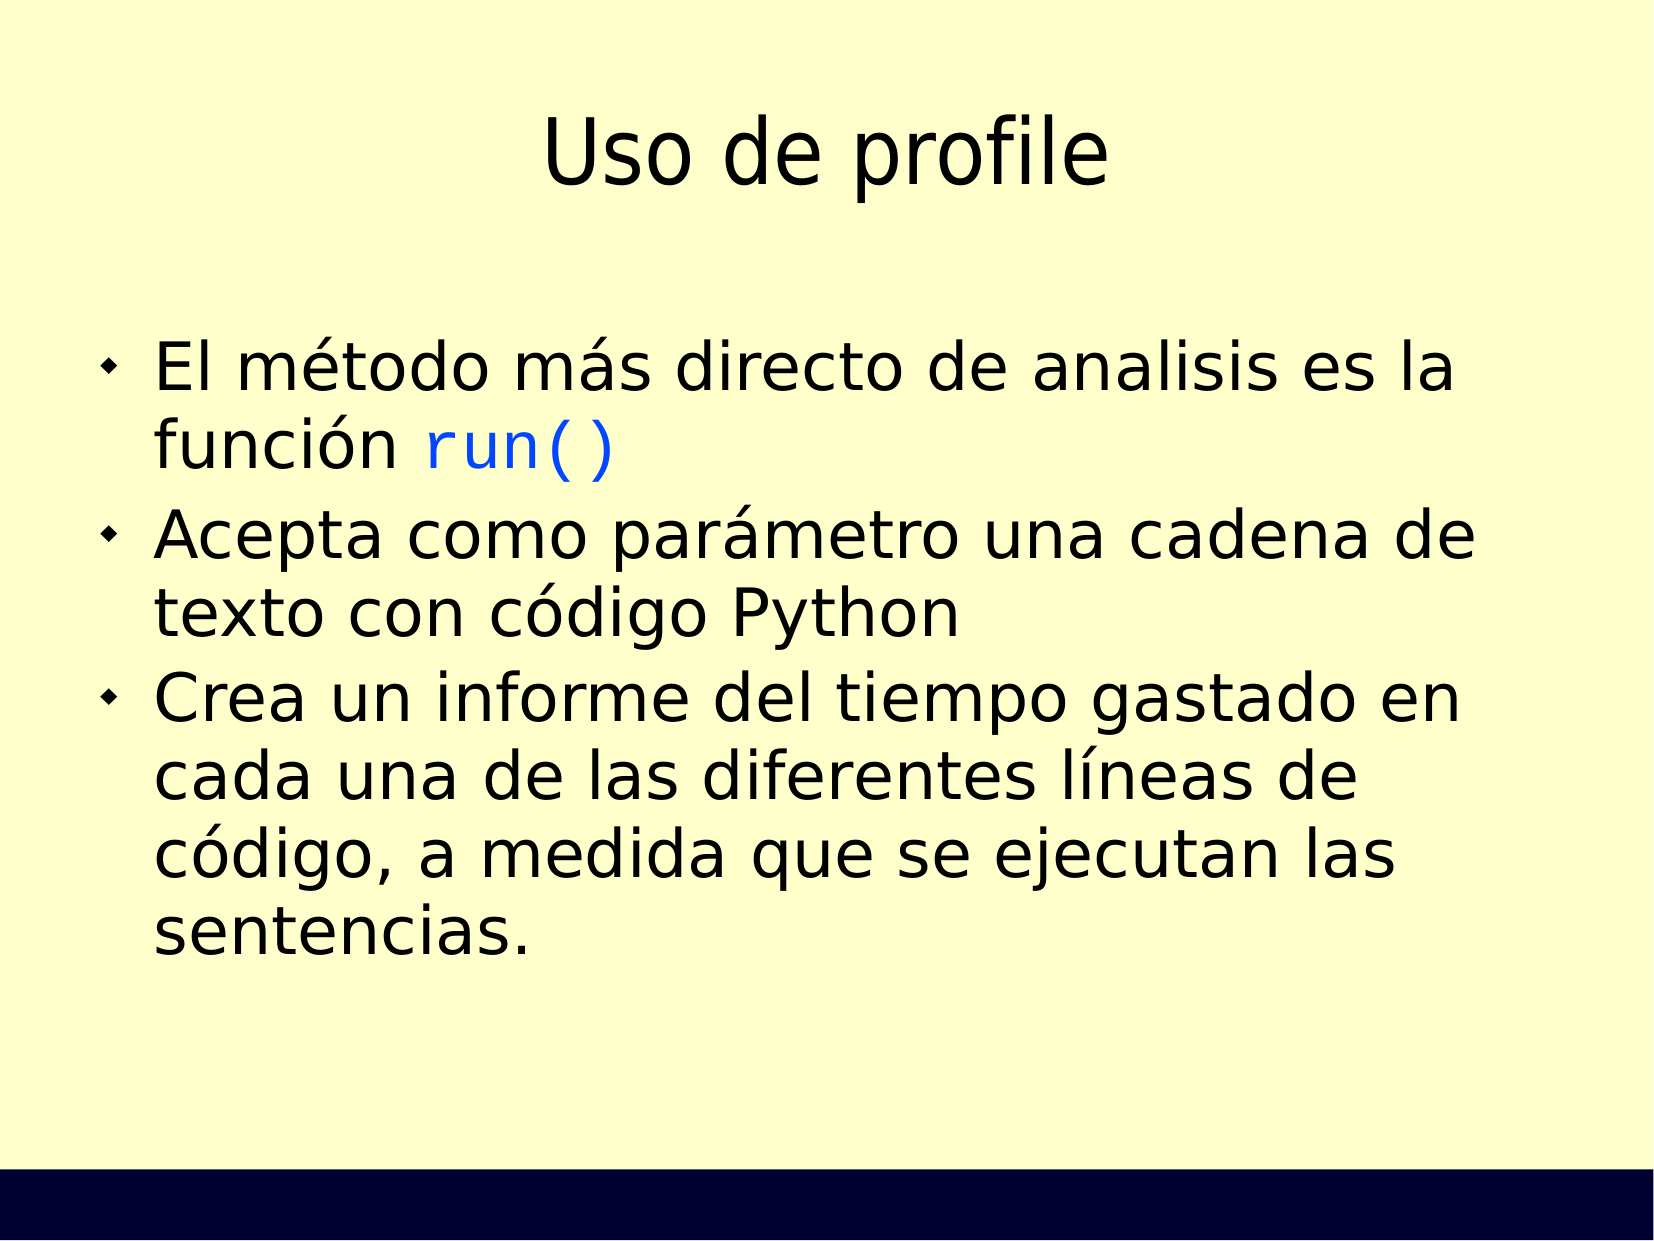

# Uso de profile
El método más directo de analisis es la función run()
Acepta como parámetro una cadena de texto con código Python
Crea un informe del tiempo gastado en cada una de las diferentes líneas de código, a medida que se ejecutan las sentencias.